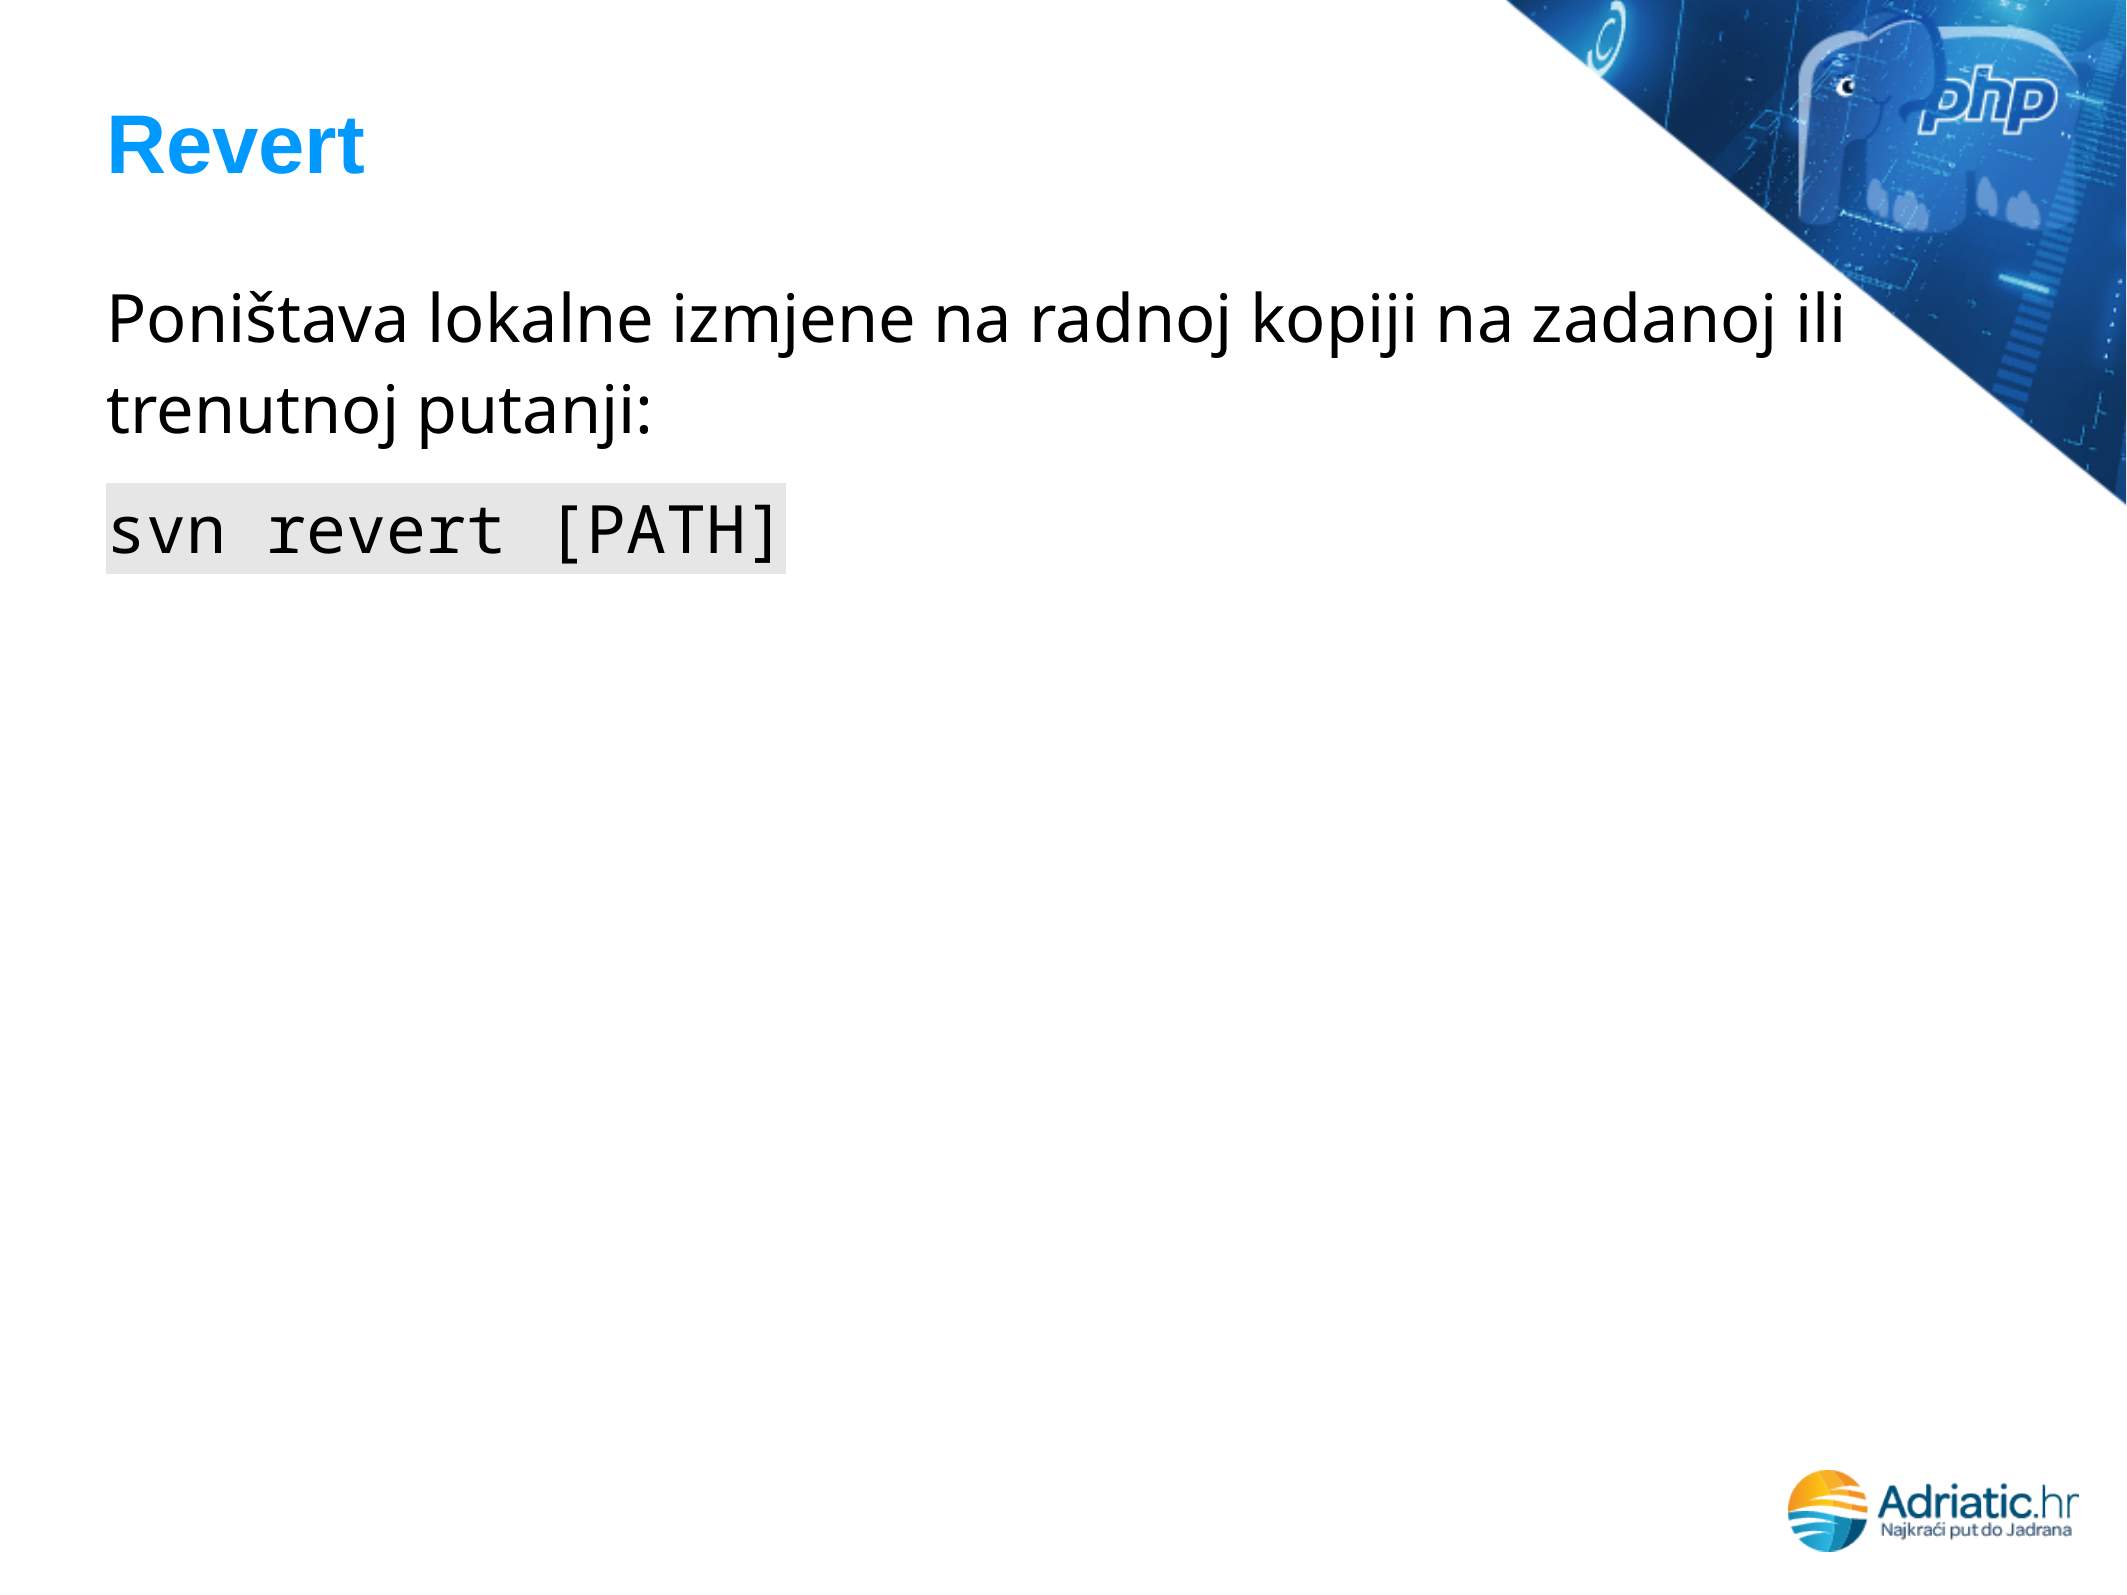

# Revert
Poništava lokalne izmjene na radnoj kopiji na zadanoj ili trenutnoj putanji:
svn revert [PATH]